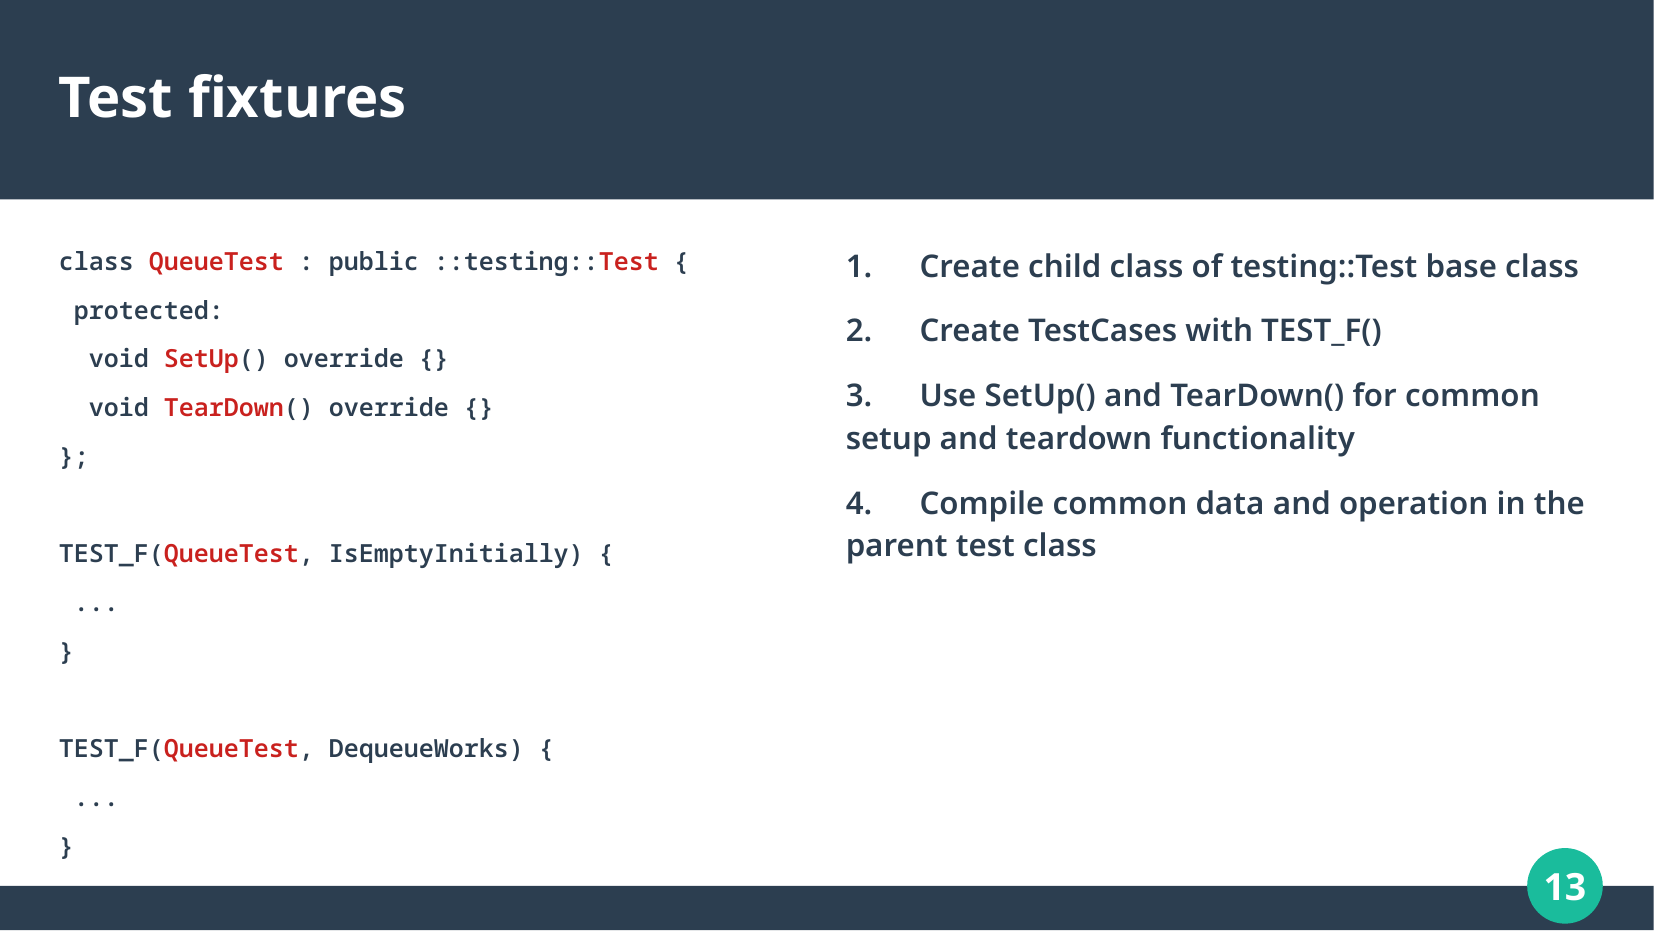

# Test fixtures
class QueueTest : public ::testing::Test {
 protected:
 void SetUp() override {}
 void TearDown() override {}
};
TEST_F(QueueTest, IsEmptyInitially) {
 ...
}
TEST_F(QueueTest, DequeueWorks) {
 ...
}
1.	Create child class of testing::Test base class
2.	Create TestCases with TEST_F()
3.	Use SetUp() and TearDown() for common setup and teardown functionality
4.	Compile common data and operation in the parent test class